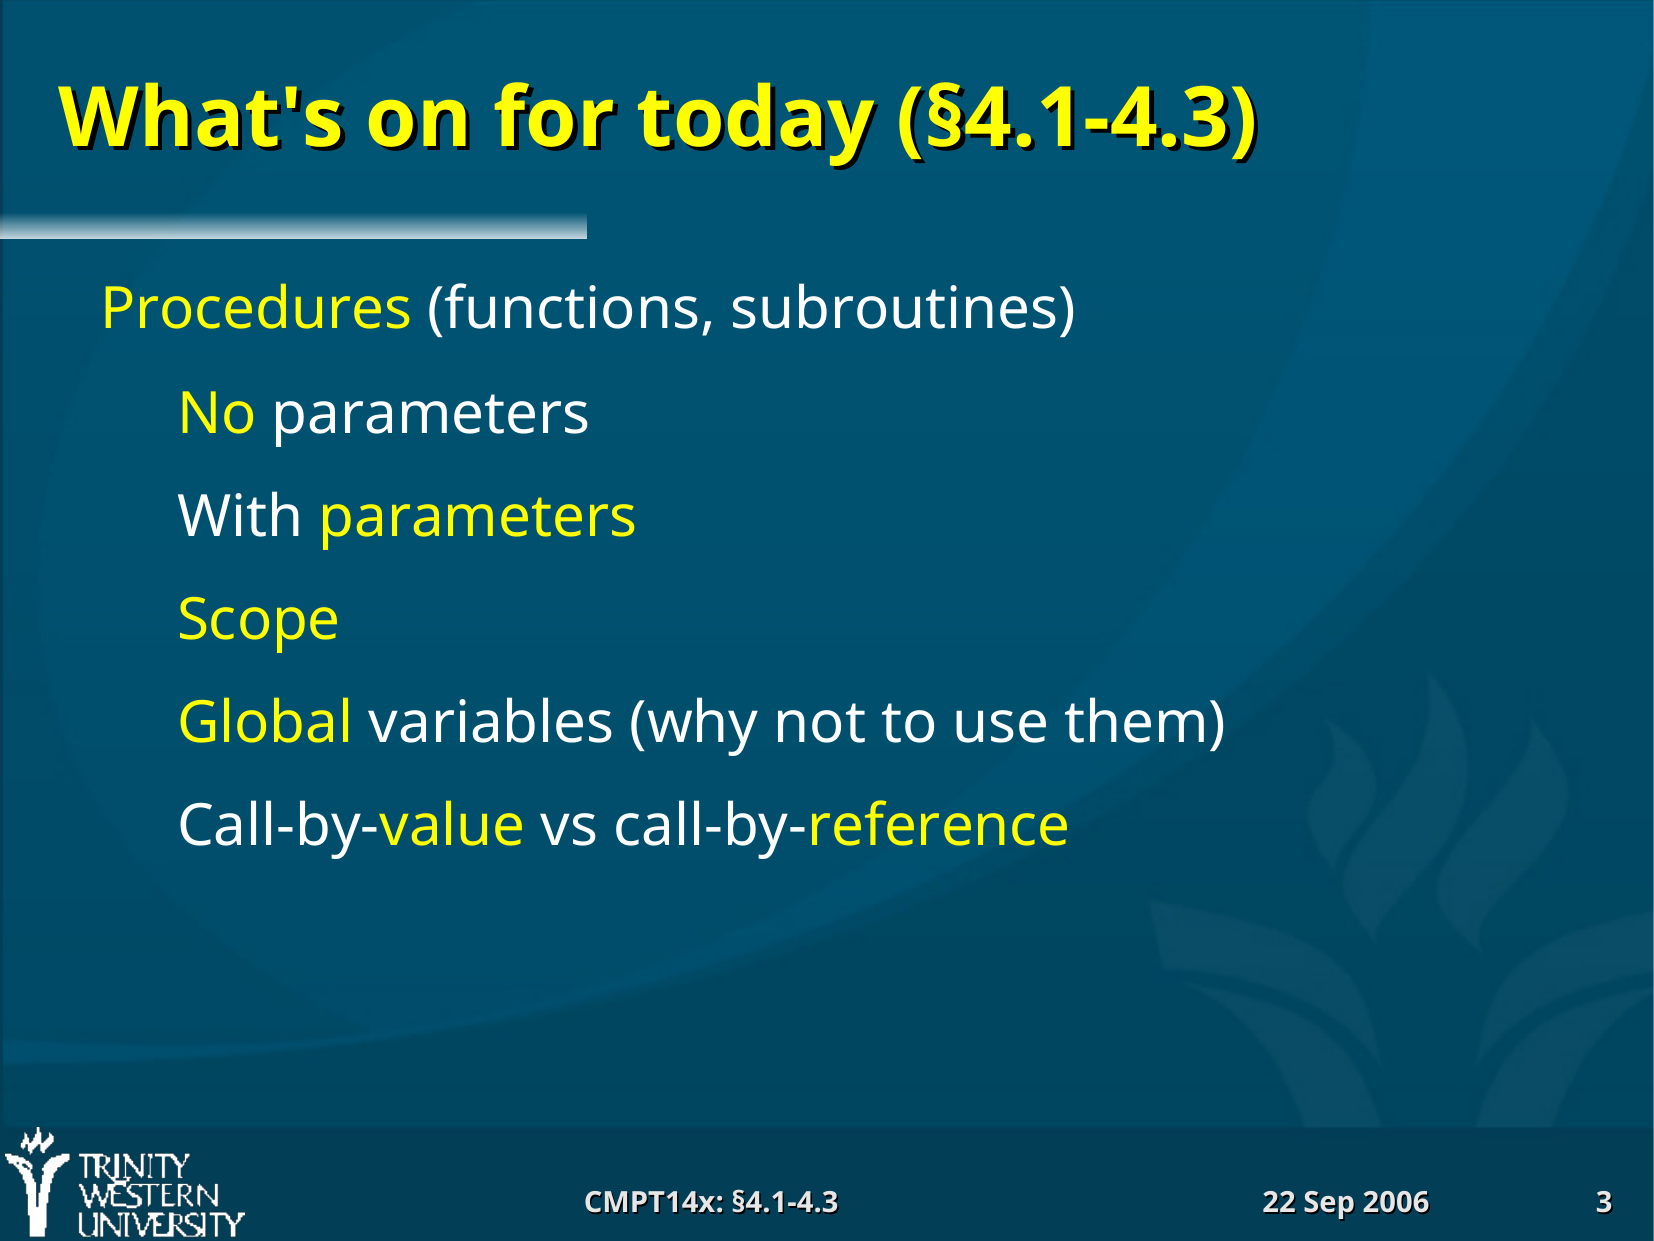

# What's on for today (§4.1-4.3)
Procedures (functions, subroutines)
No parameters
With parameters
Scope
Global variables (why not to use them)
Call-by-value vs call-by-reference
CMPT14x: §4.1-4.3
22 Sep 2006
3